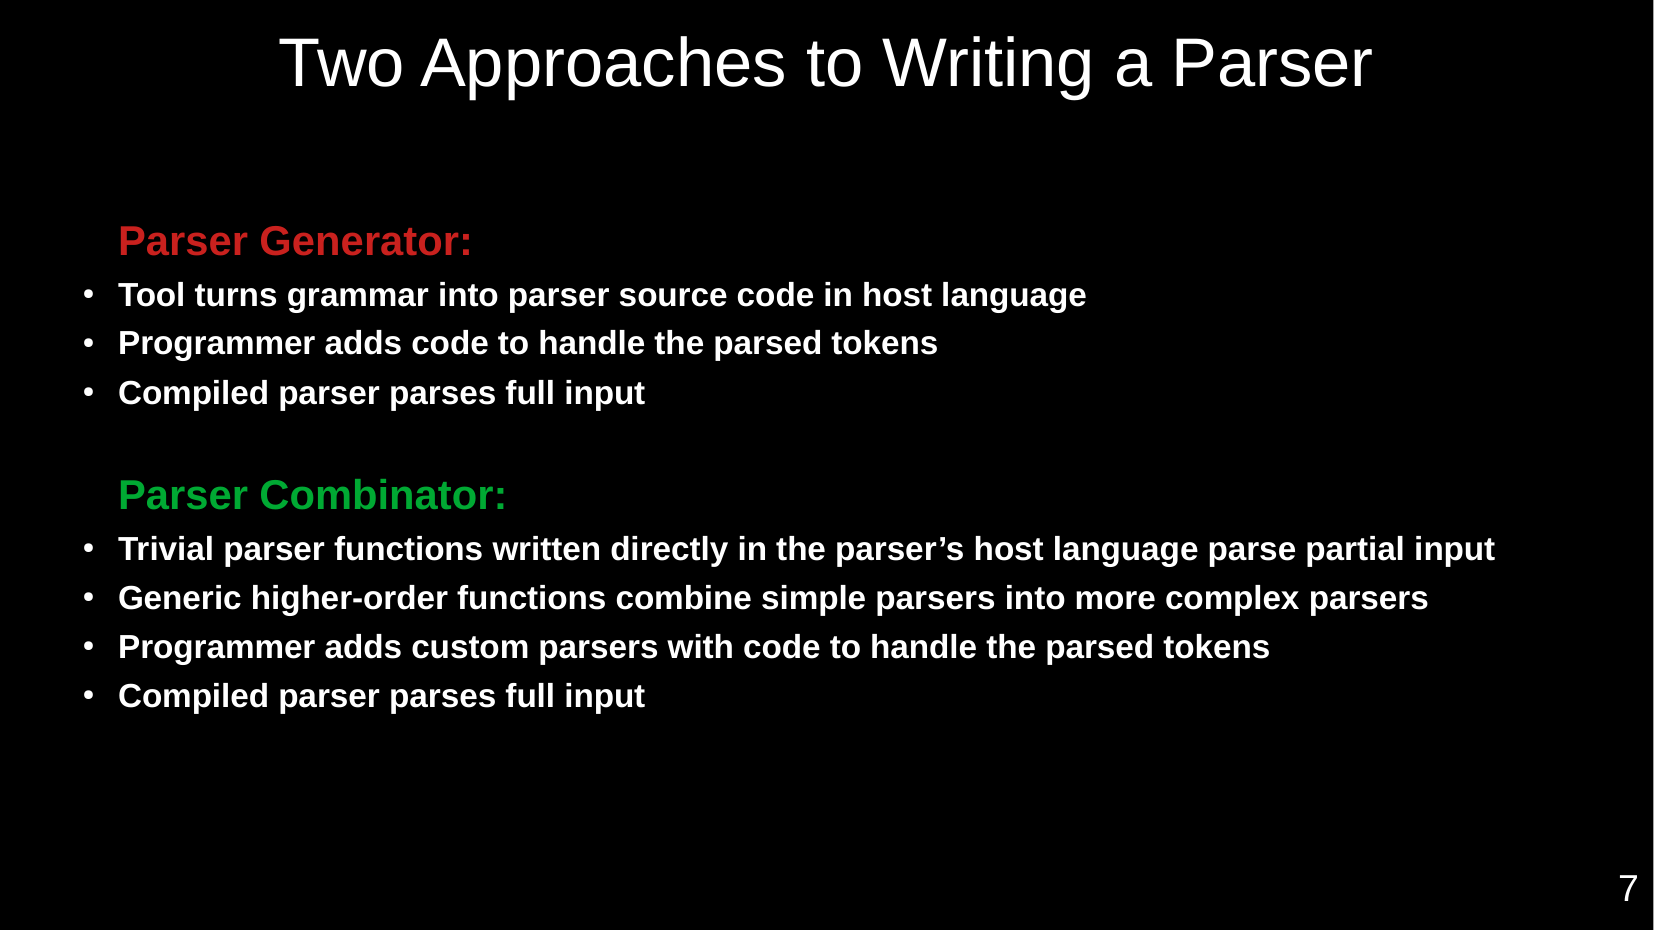

Two Approaches to Writing a Parser
# Parser Generator:
Tool turns grammar into parser source code in host language
Programmer adds code to handle the parsed tokens
Compiled parser parses full input
Parser Combinator:
Trivial parser functions written directly in the parser’s host language parse partial input
Generic higher-order functions combine simple parsers into more complex parsers
Programmer adds custom parsers with code to handle the parsed tokens
Compiled parser parses full input